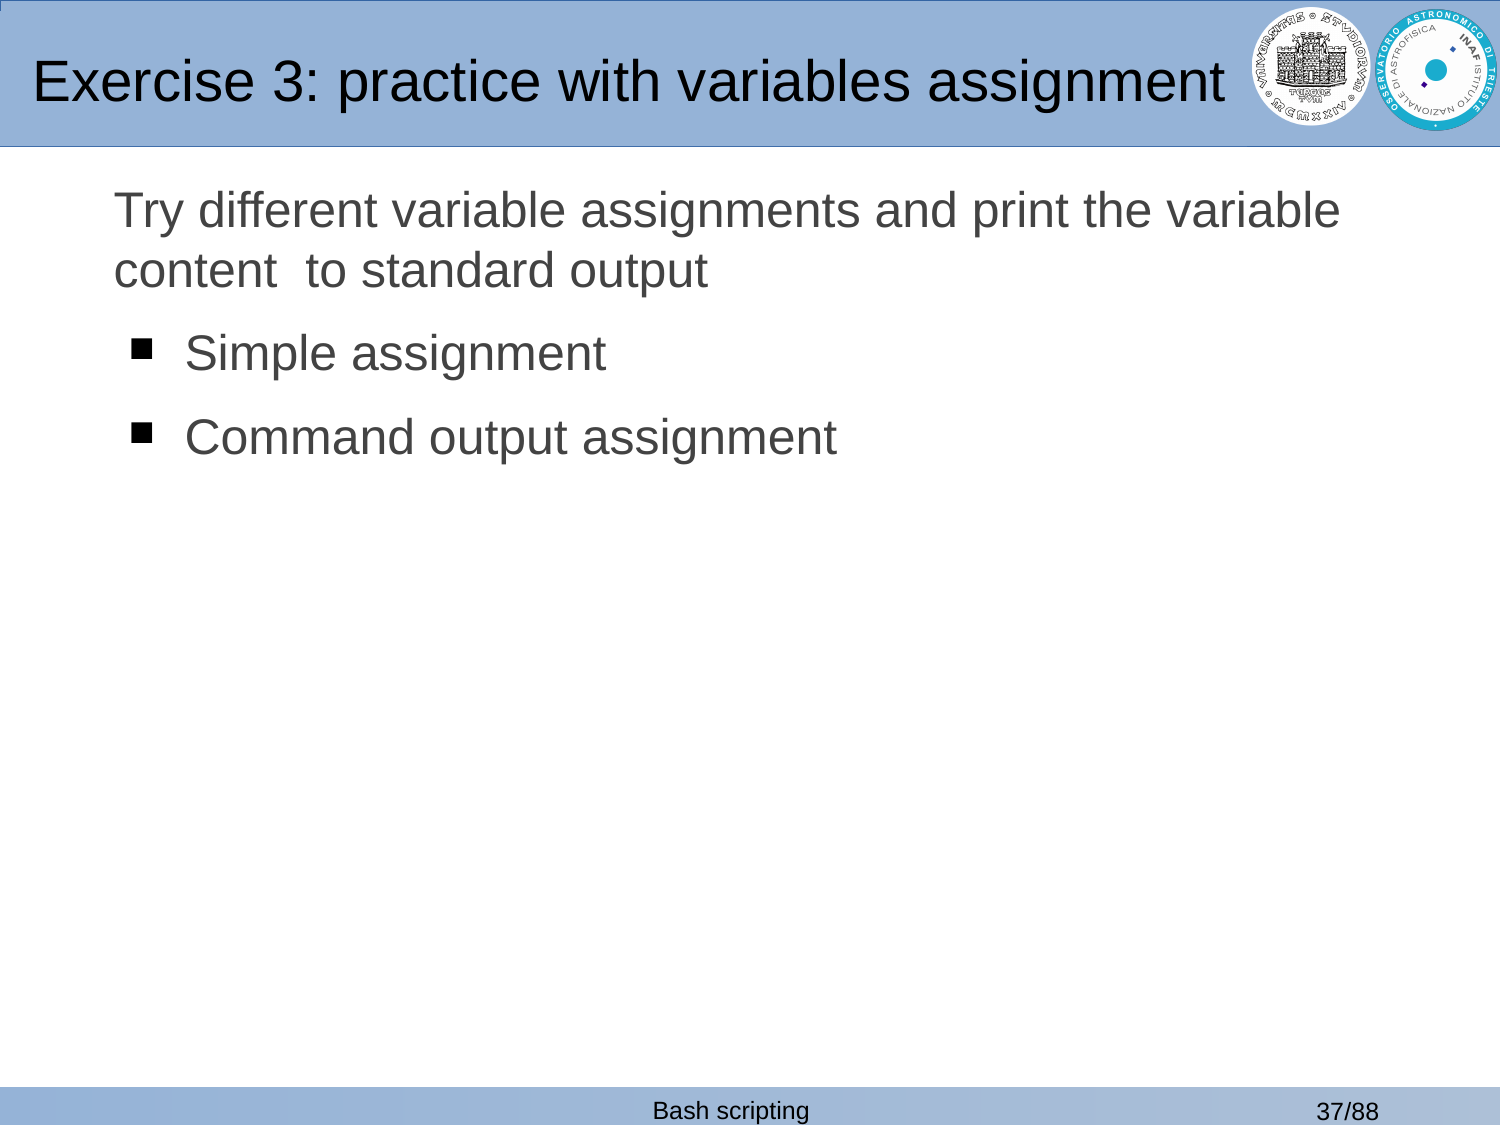

Exercise 3: practice with variables assignment
# Try different variable assignments and print the variable content to standard output
Simple assignment
Command output assignment